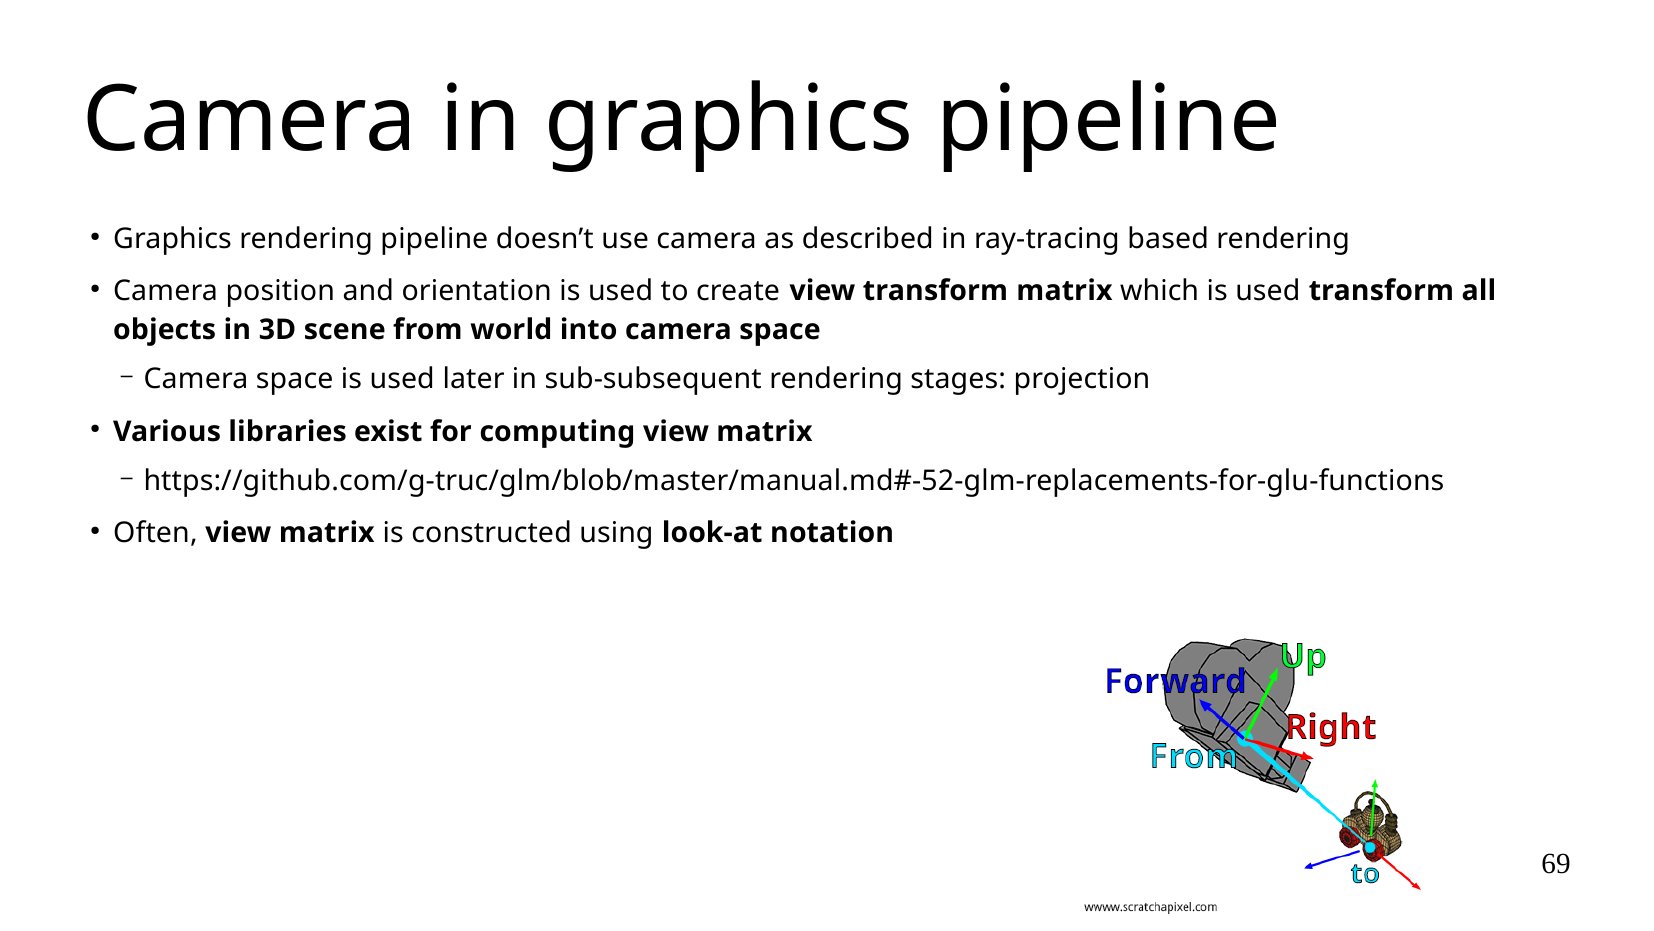

# Camera in graphics pipeline
Graphics rendering pipeline doesn’t use camera as described in ray-tracing based rendering
Camera position and orientation is used to create view transform matrix which is used transform all objects in 3D scene from world into camera space
Camera space is used later in sub-subsequent rendering stages: projection
Various libraries exist for computing view matrix
https://github.com/g-truc/glm/blob/master/manual.md#-52-glm-replacements-for-glu-functions
Often, view matrix is constructed using look-at notation
69